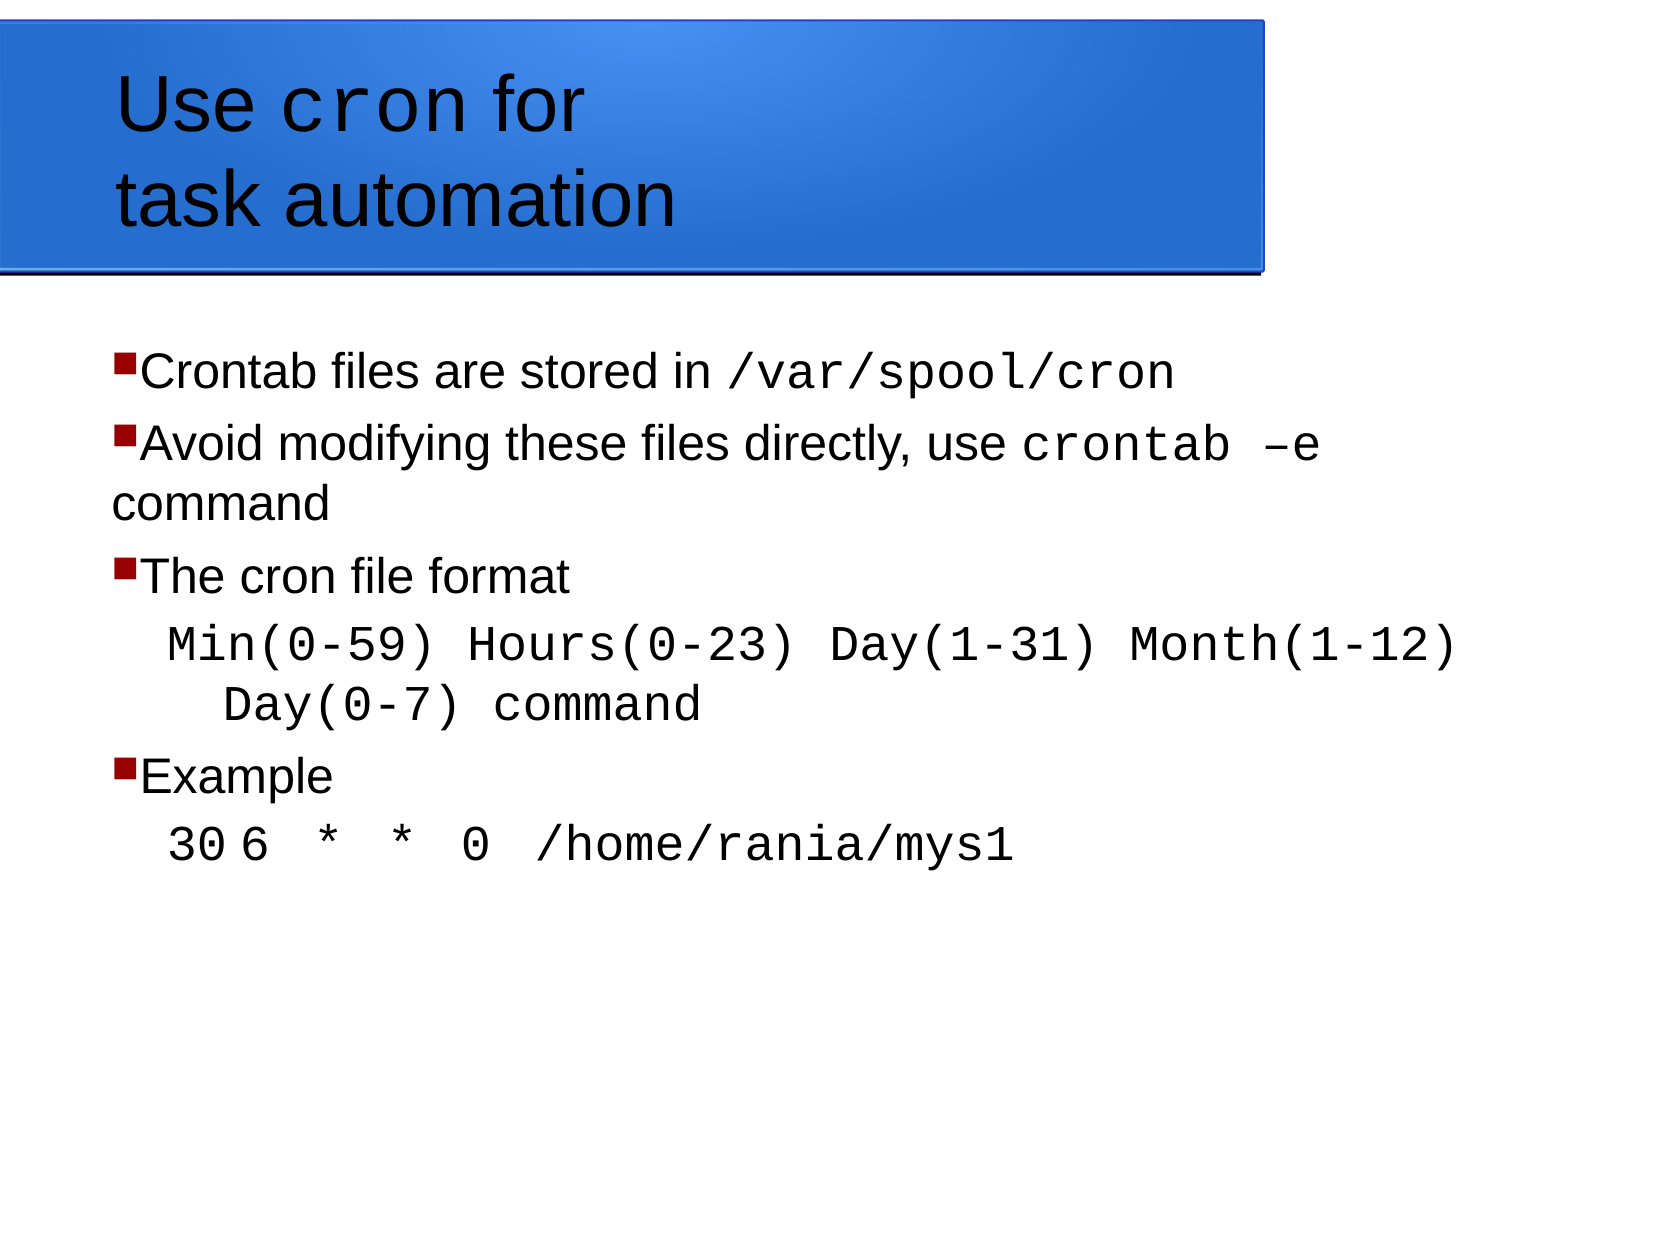

# Use cron for task automation
Crontab files are stored in /var/spool/cron
Avoid modifying these files directly, use crontab –e command
The cron file format
Min(0-59) Hours(0-23)	Day(1-31) Month(1-12)	Day(0-7) command
Example
30	6	*	*	0	/home/rania/mys1